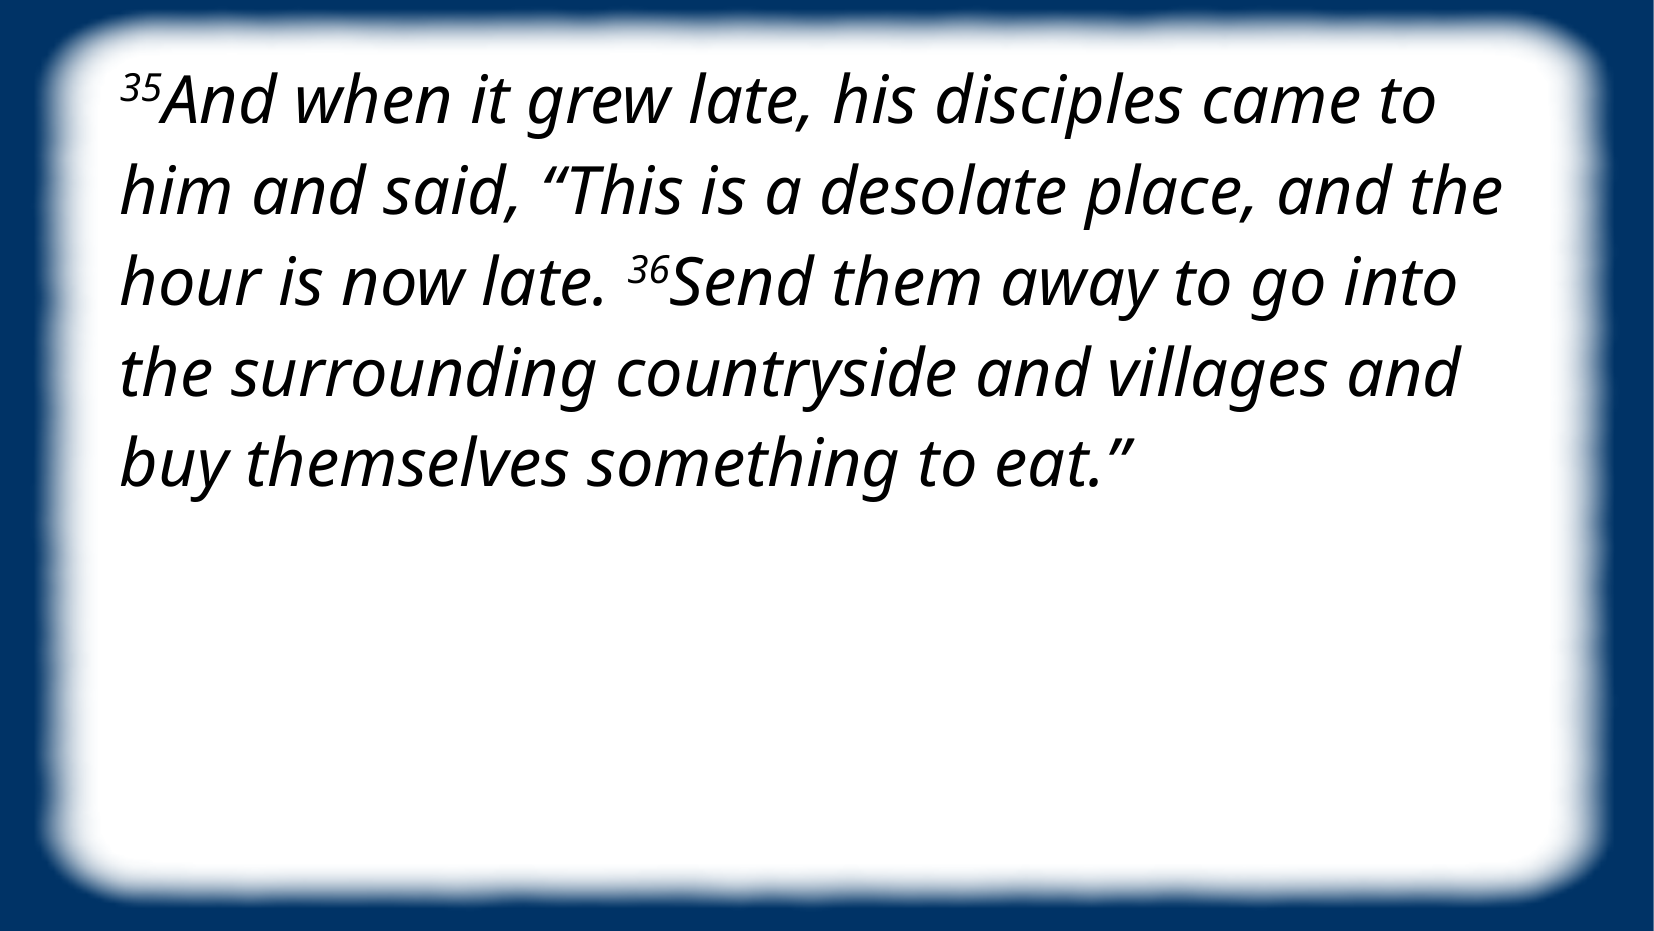

35And when it grew late, his disciples came to him and said, “This is a desolate place, and the hour is now late. 36Send them away to go into the surrounding countryside and villages and buy themselves something to eat.”